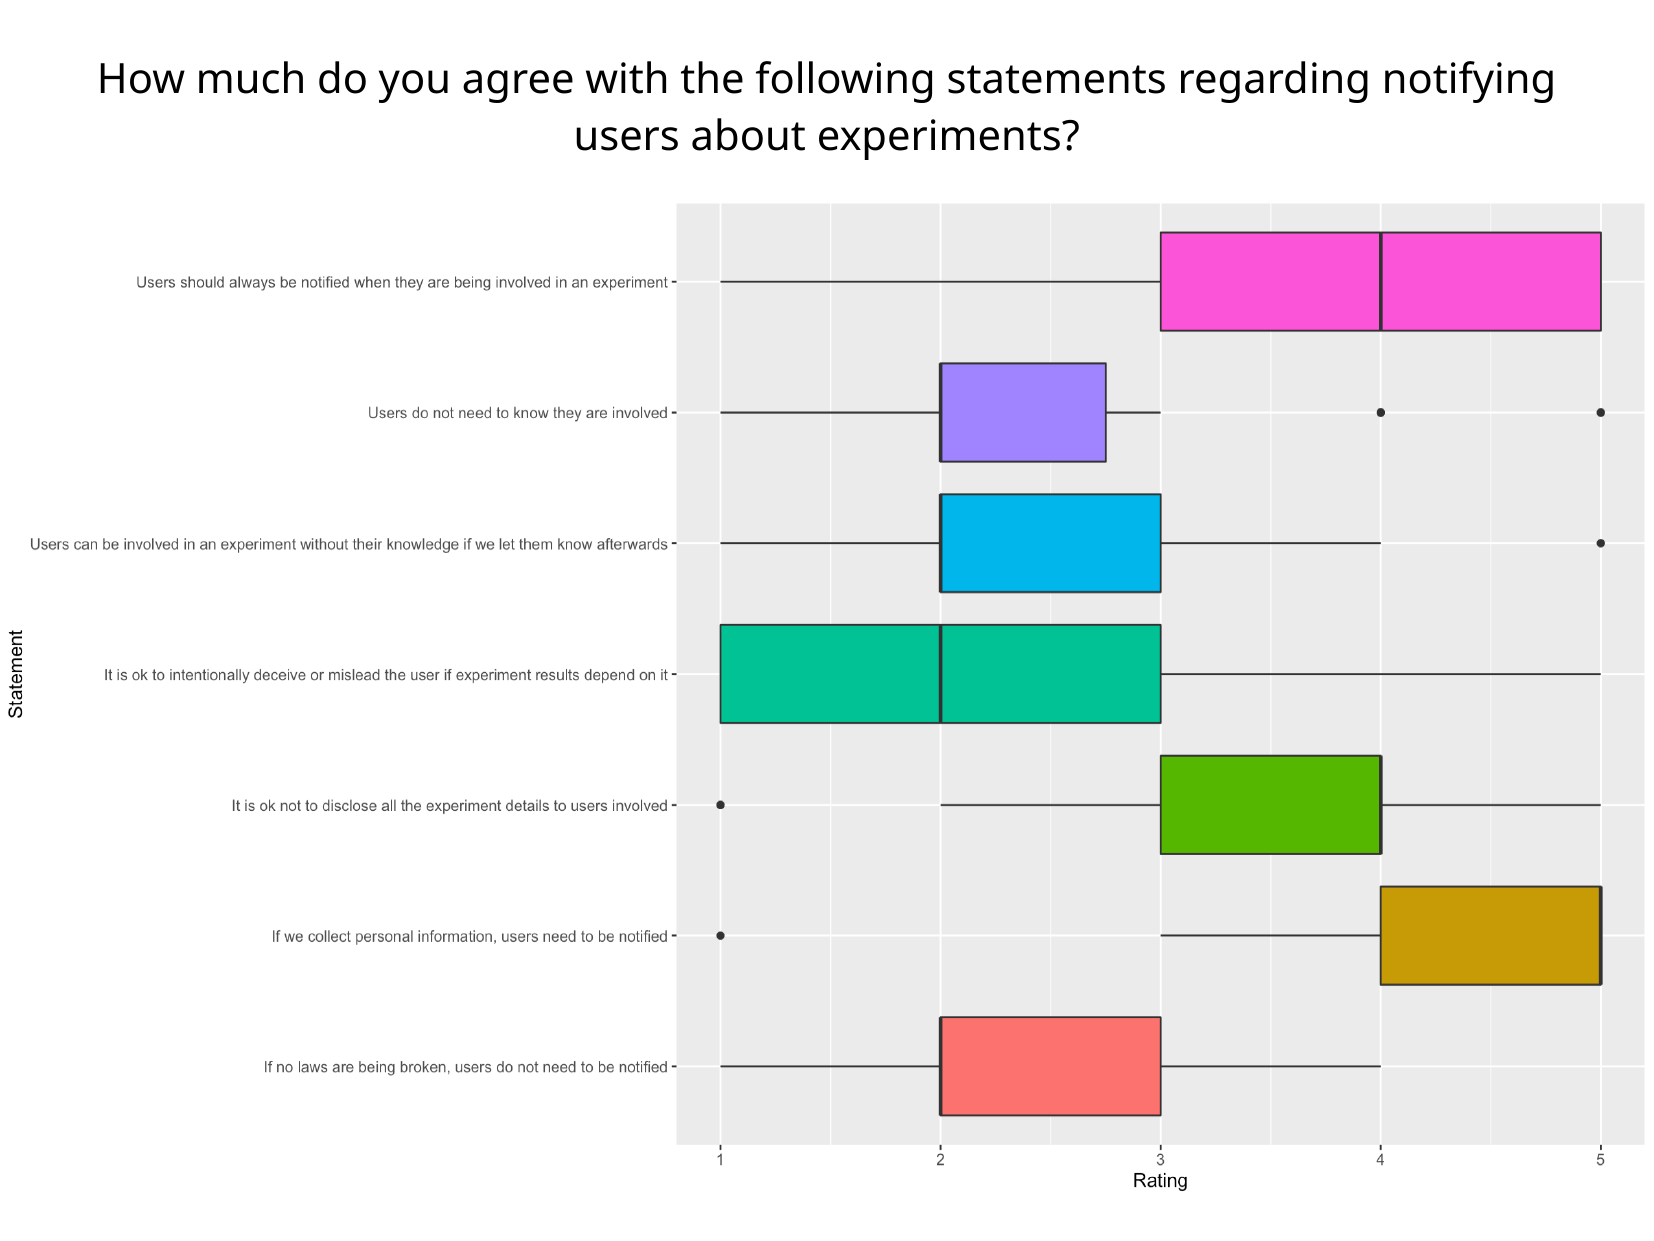

# How much do you agree with the following statements regarding notifying users about experiments?